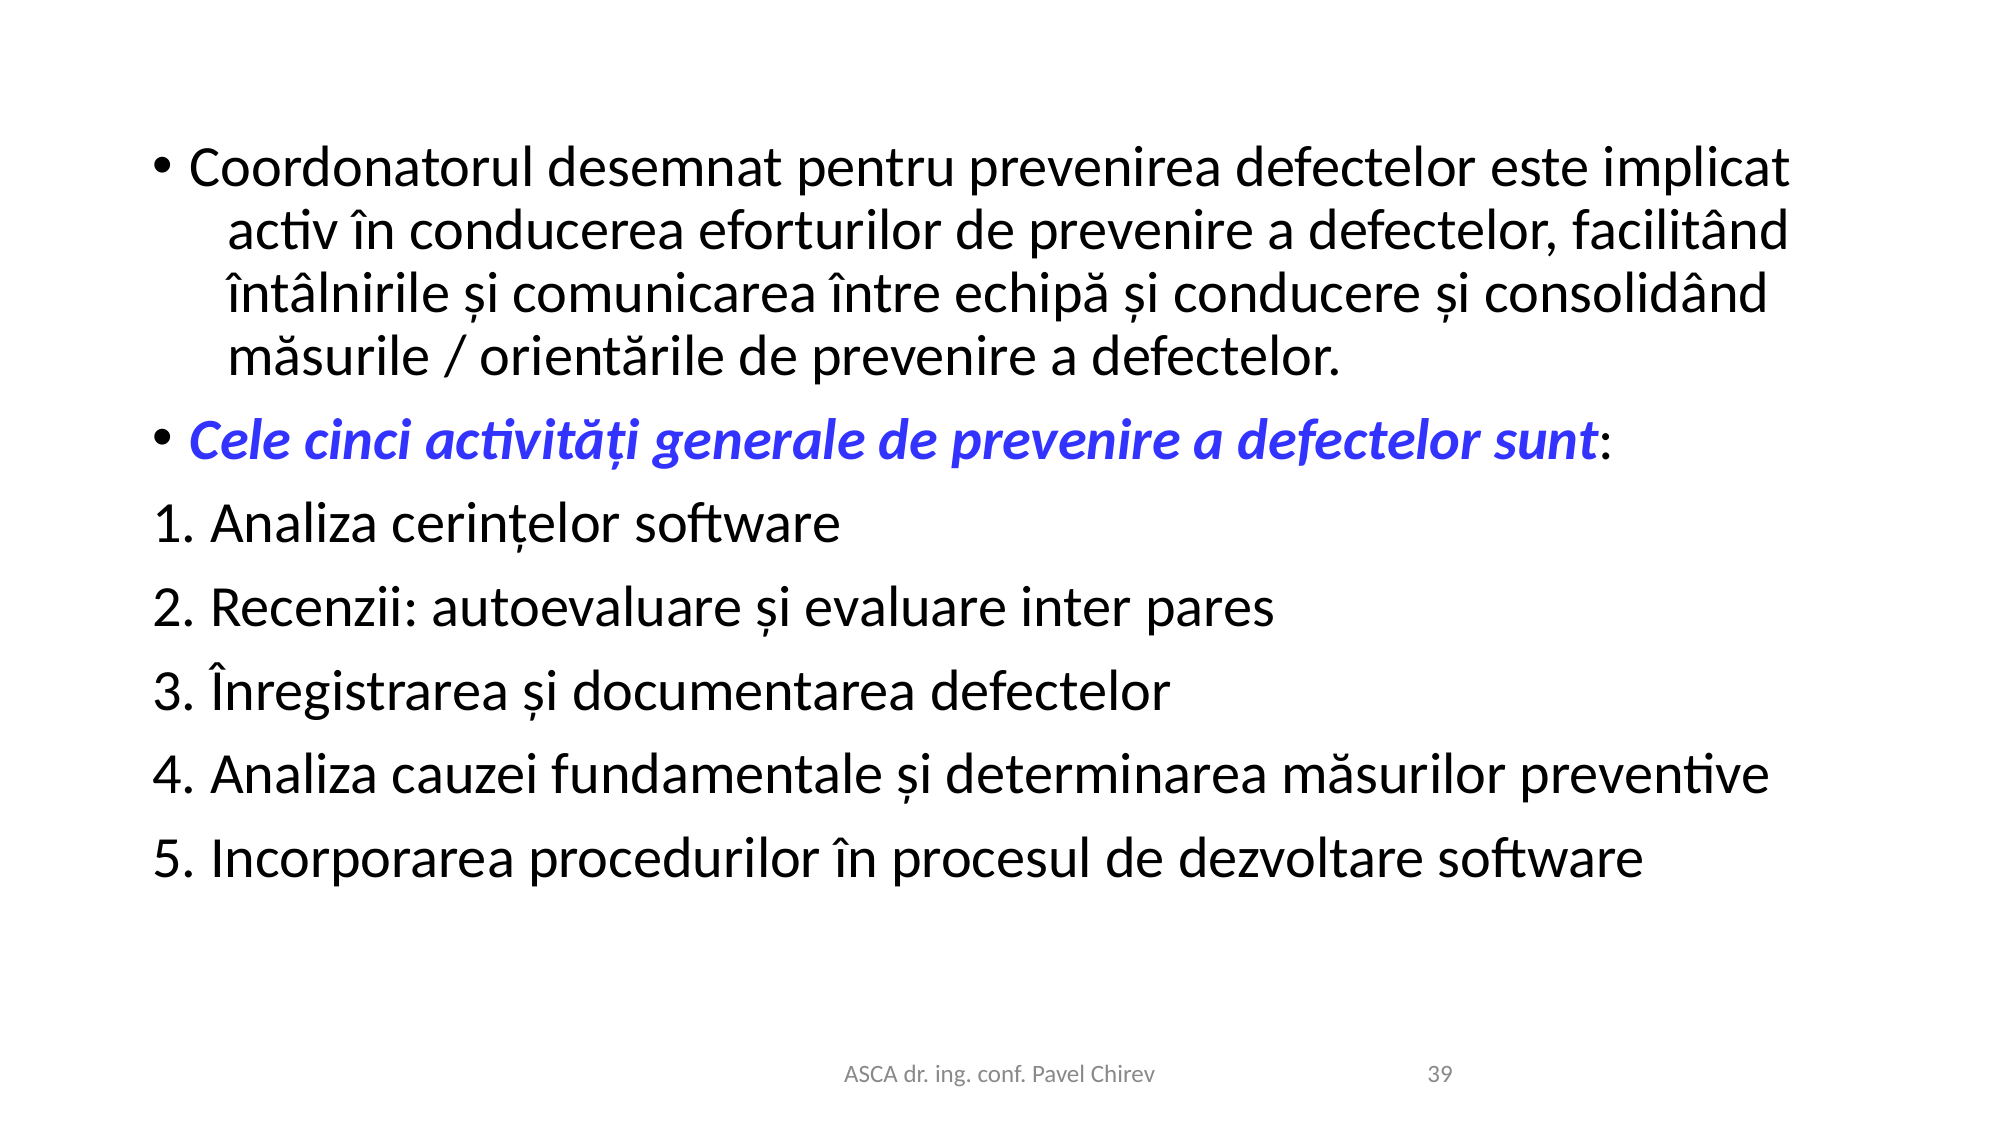

# Coordonatorul desemnat pentru prevenirea defectelor este implicat activ în conducerea eforturilor de prevenire a defectelor, facilitând întâlnirile și comunicarea între echipă și conducere și consolidând măsurile / orientările de prevenire a defectelor.
Cele cinci activități generale de prevenire a defectelor sunt:
1. Analiza cerințelor software
2. Recenzii: autoevaluare și evaluare inter pares
3. Înregistrarea și documentarea defectelor
4. Analiza cauzei fundamentale și determinarea măsurilor preventive
5. Incorporarea procedurilor în procesul de dezvoltare software
ASCA dr. ing. conf. Pavel Chirev